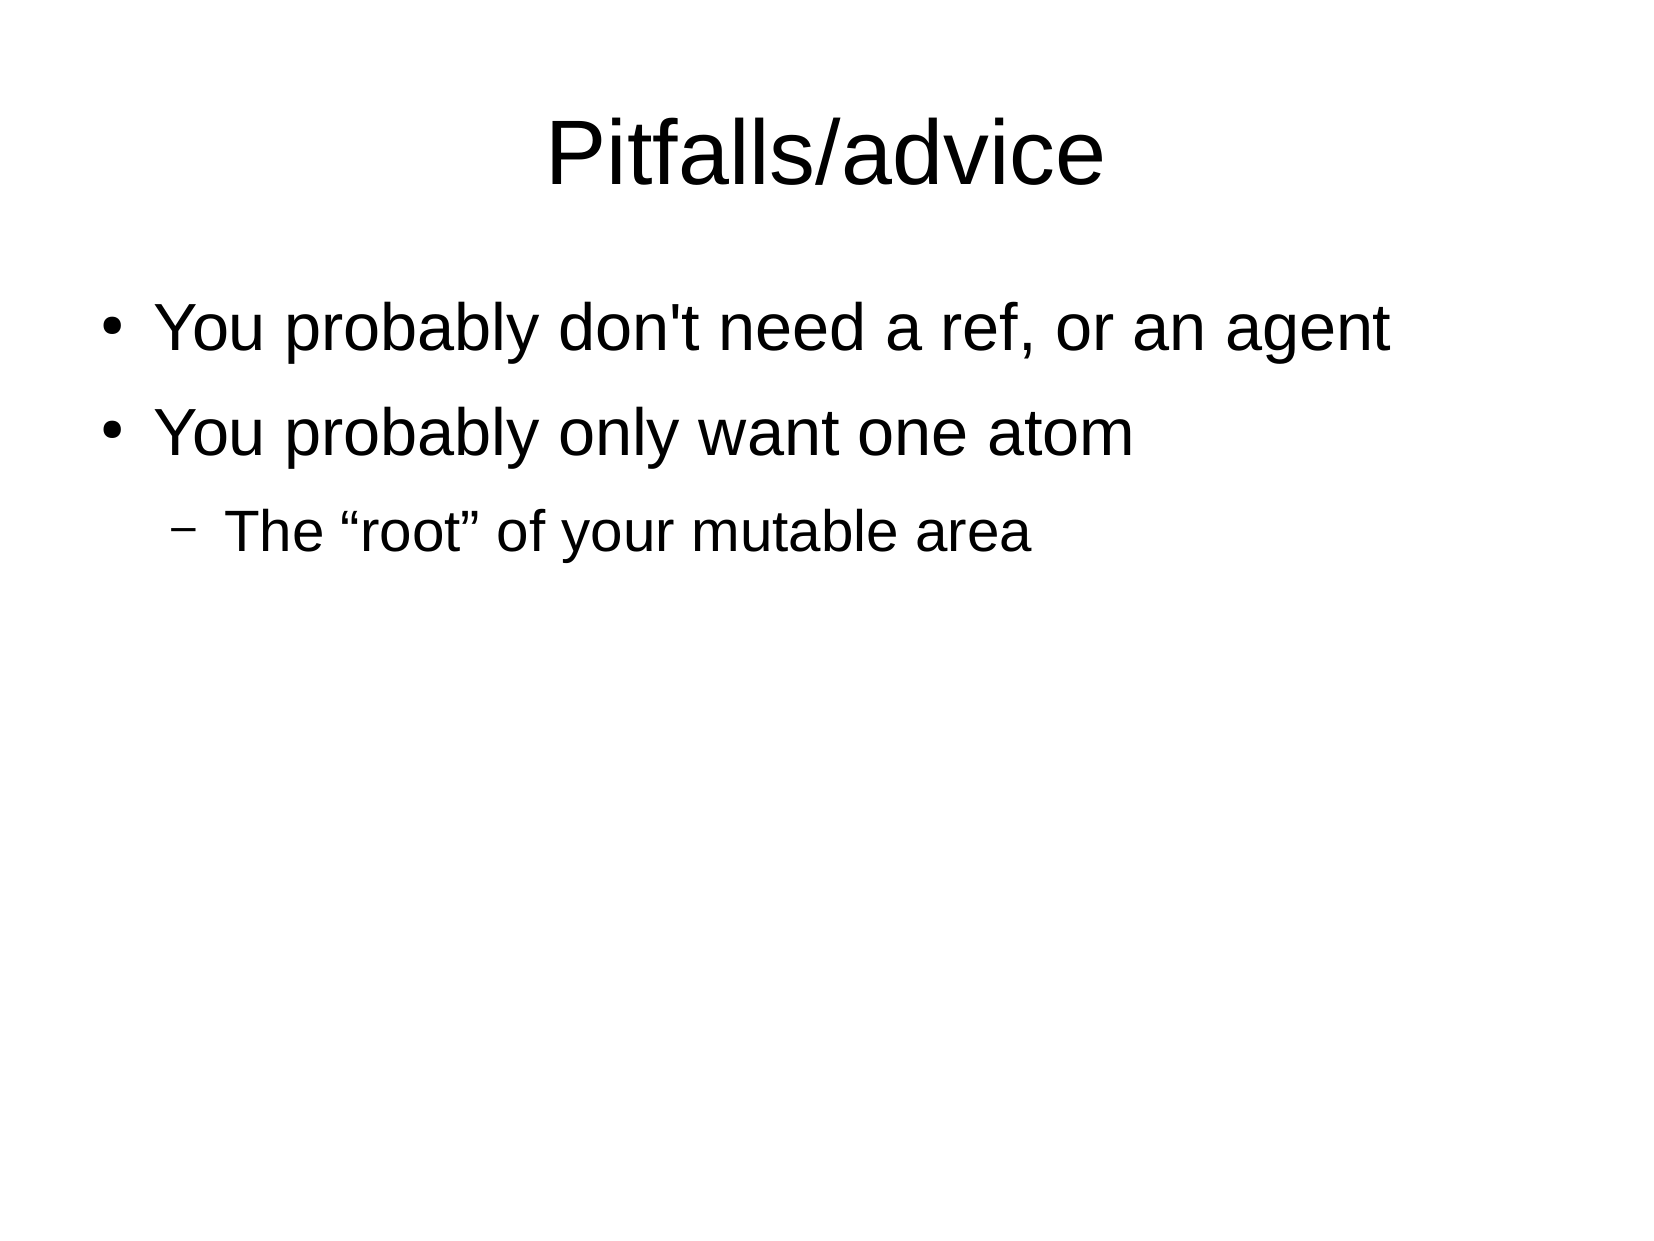

# Pitfalls/advice
You probably don't need a ref, or an agent
You probably only want one atom
The “root” of your mutable area